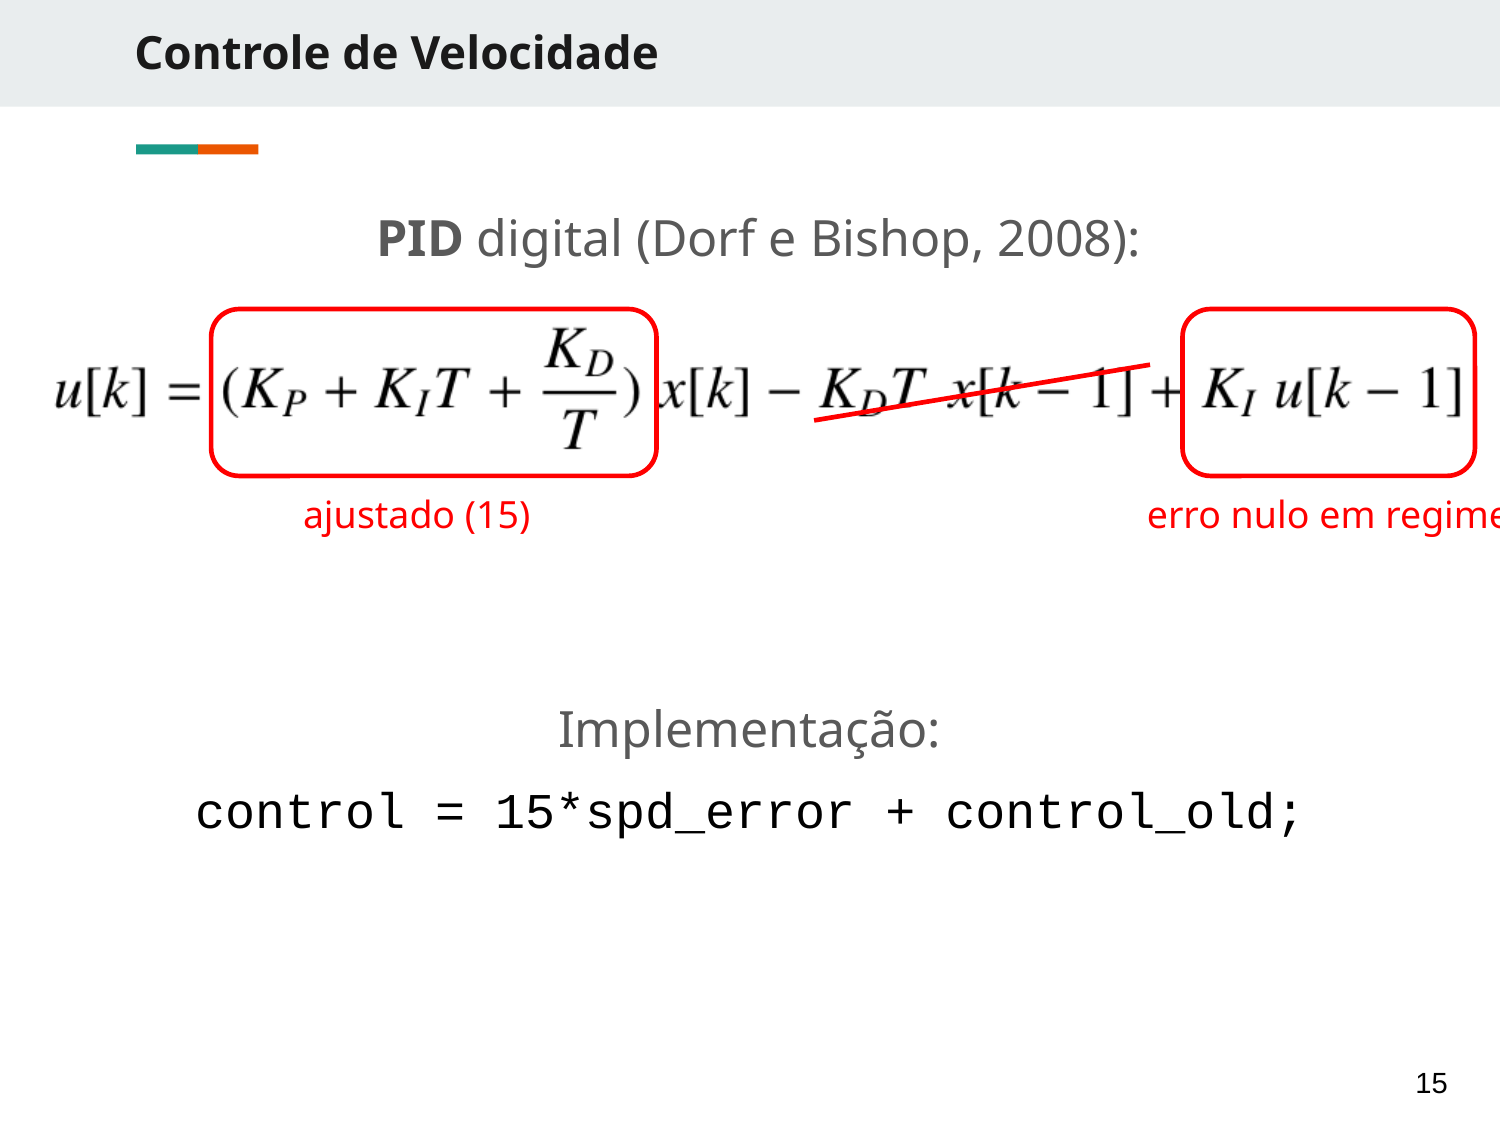

# Controle de Velocidade
PID digital (Dorf e Bishop, 2008):
ajustado (15)
erro nulo em regime
Implementação:
control = 15*spd_error + control_old;